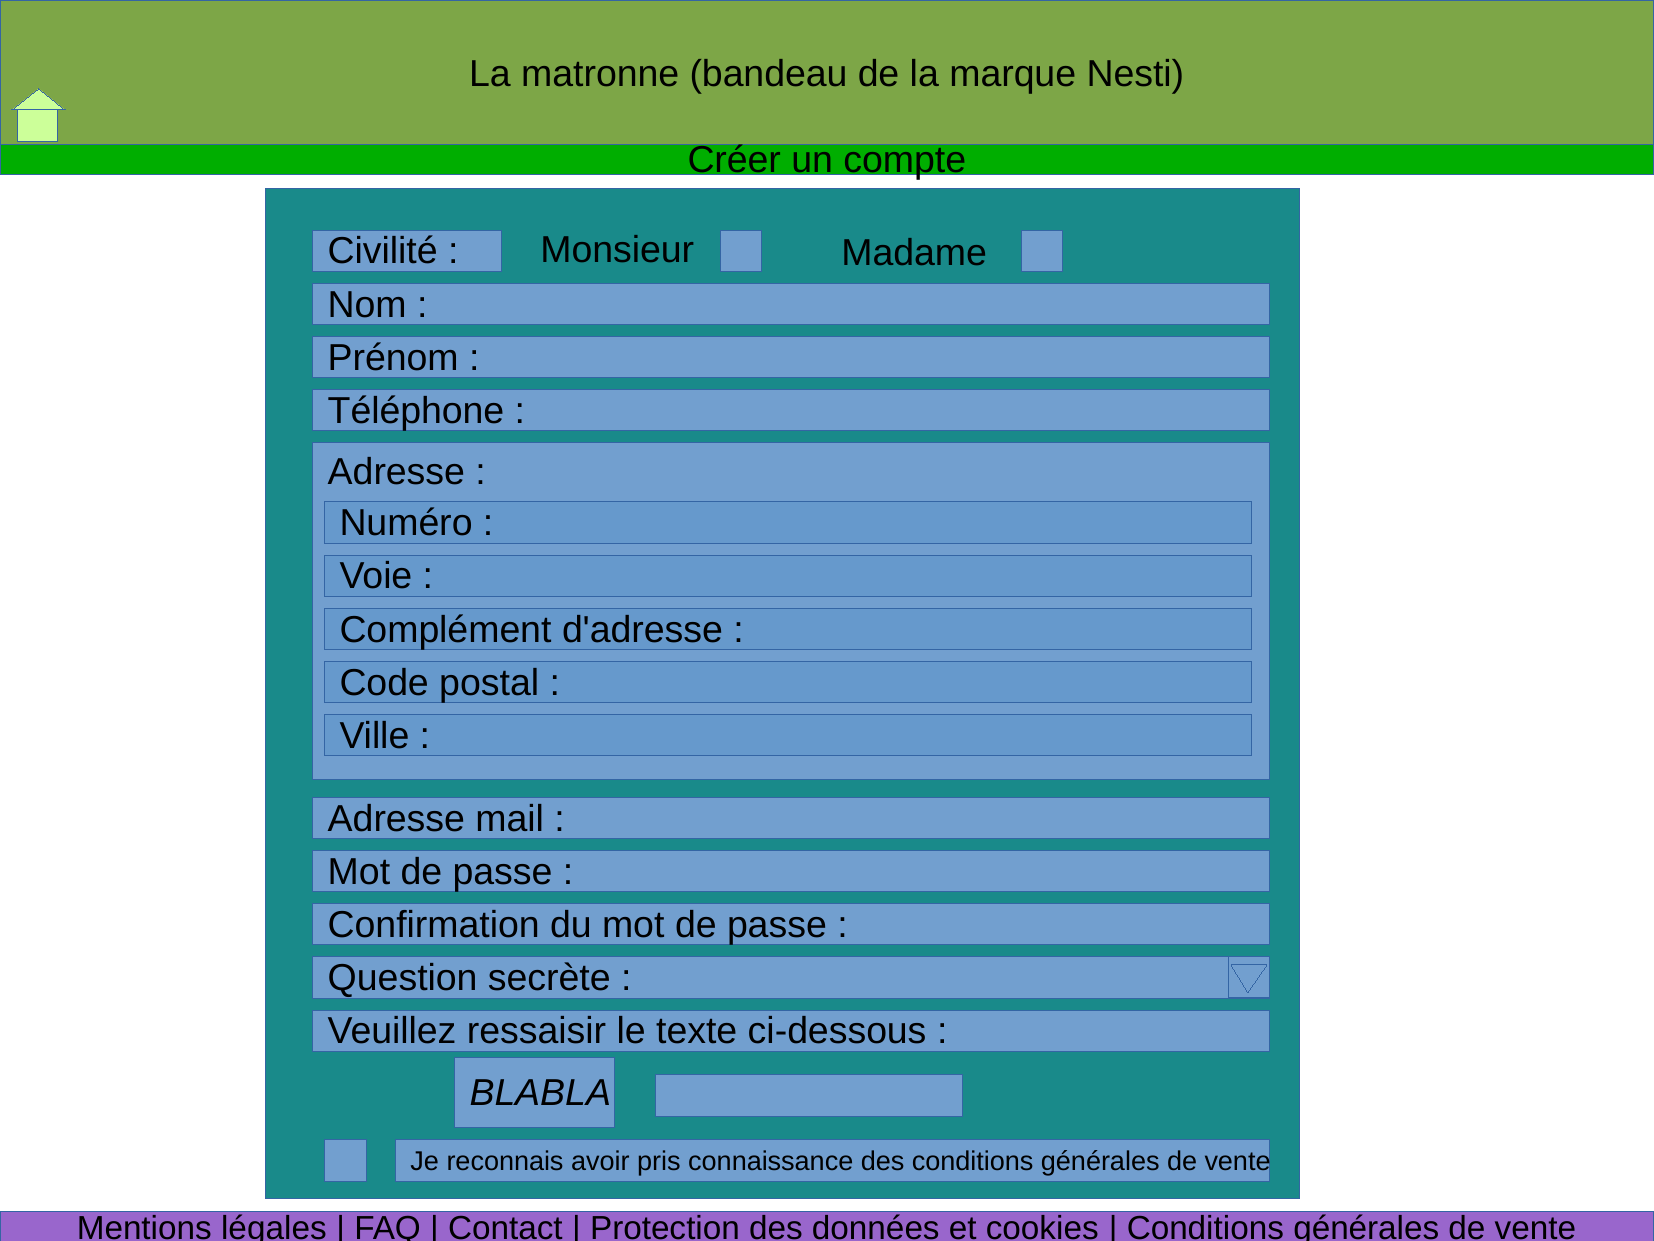

La matronne (bandeau de la marque Nesti)
Créer un compte
Monsieur
Madame
Civilité :
Civilité :
Nom :
Prénom :
Téléphone :
Adresse :
Numéro :
Voie :
Complément d'adresse :
Code postal :
Ville :
Adresse mail :
Mot de passe :
Confirmation du mot de passe :
Question secrète :
Veuillez ressaisir le texte ci-dessous :
BLABLA
Je reconnais avoir pris connaissance des conditions générales de vente
Mentions légales | FAQ | Contact | Protection des données et cookies | Conditions générales de vente